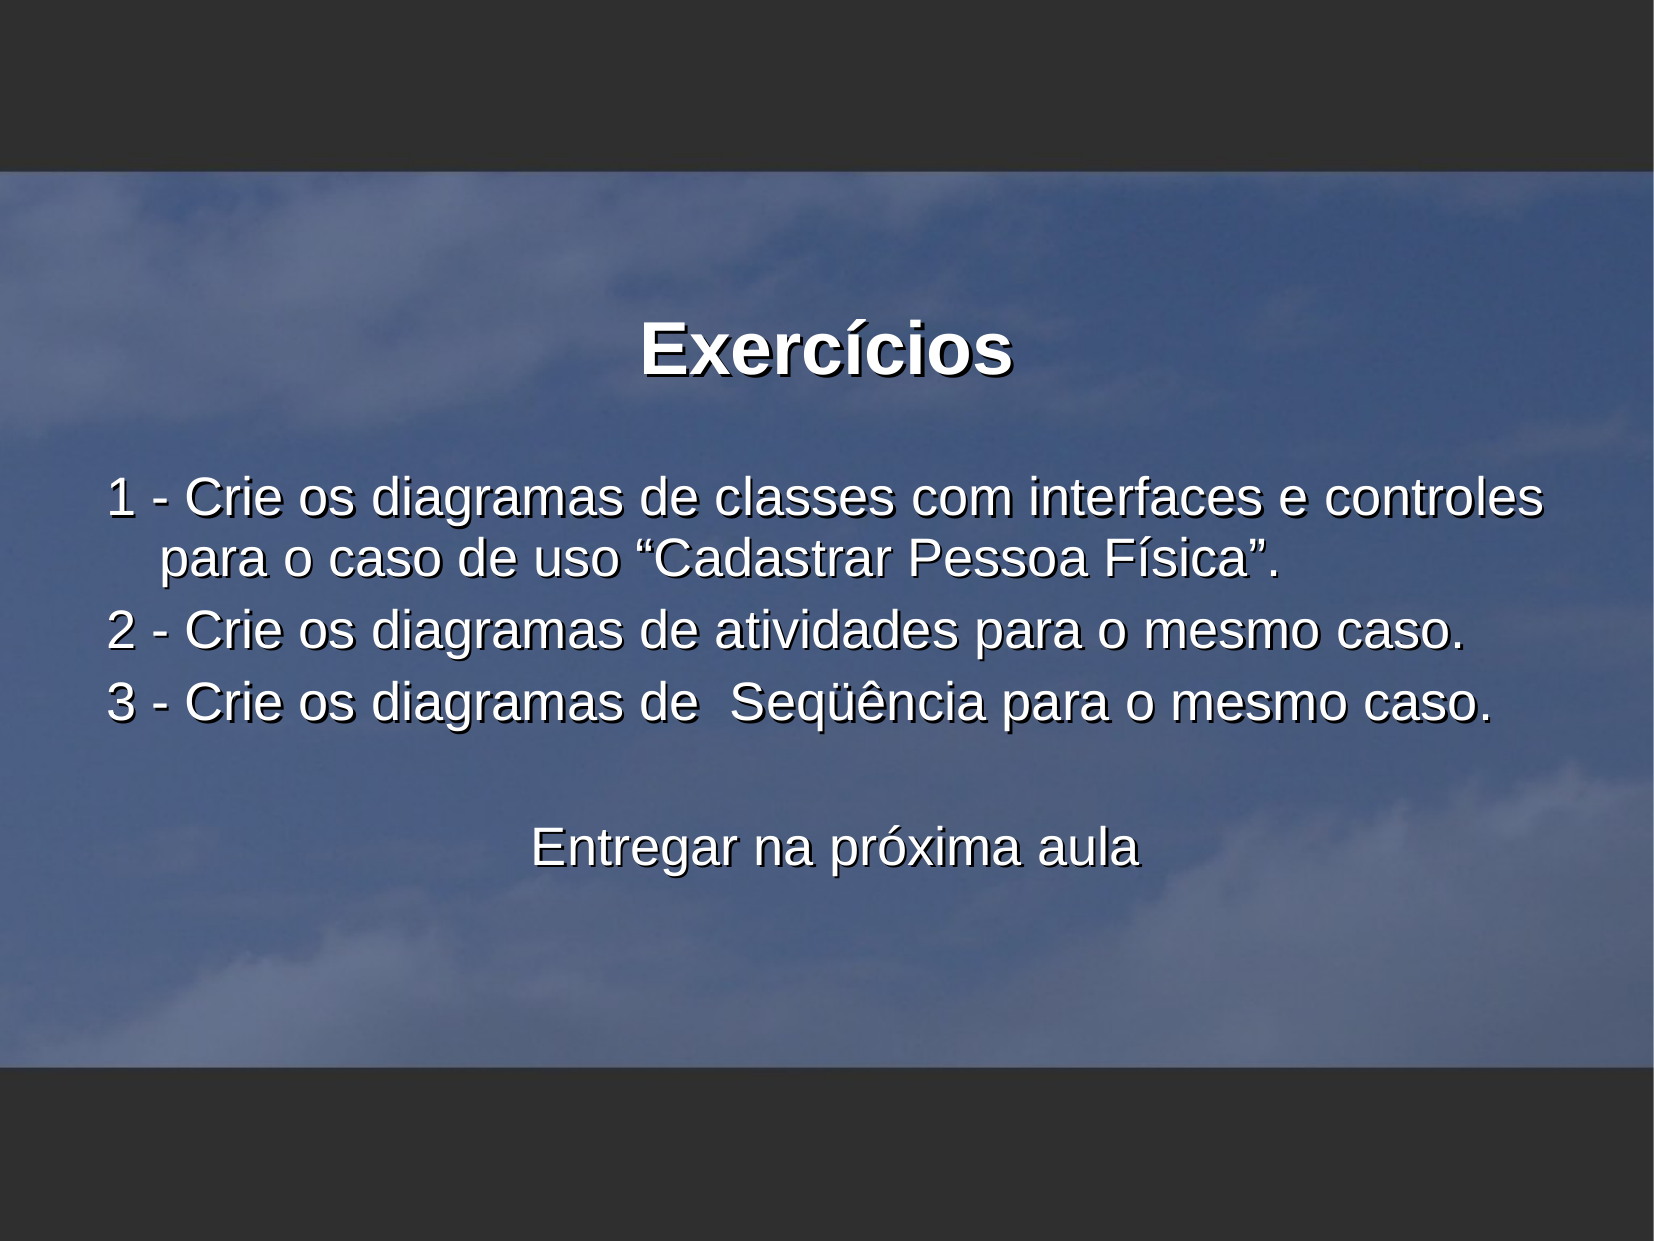

# Exercícios
1 - Crie os diagramas de classes com interfaces e controles para o caso de uso “Cadastrar Pessoa Física”.
2 - Crie os diagramas de atividades para o mesmo caso.
3 - Crie os diagramas de Seqüência para o mesmo caso.
Entregar na próxima aula